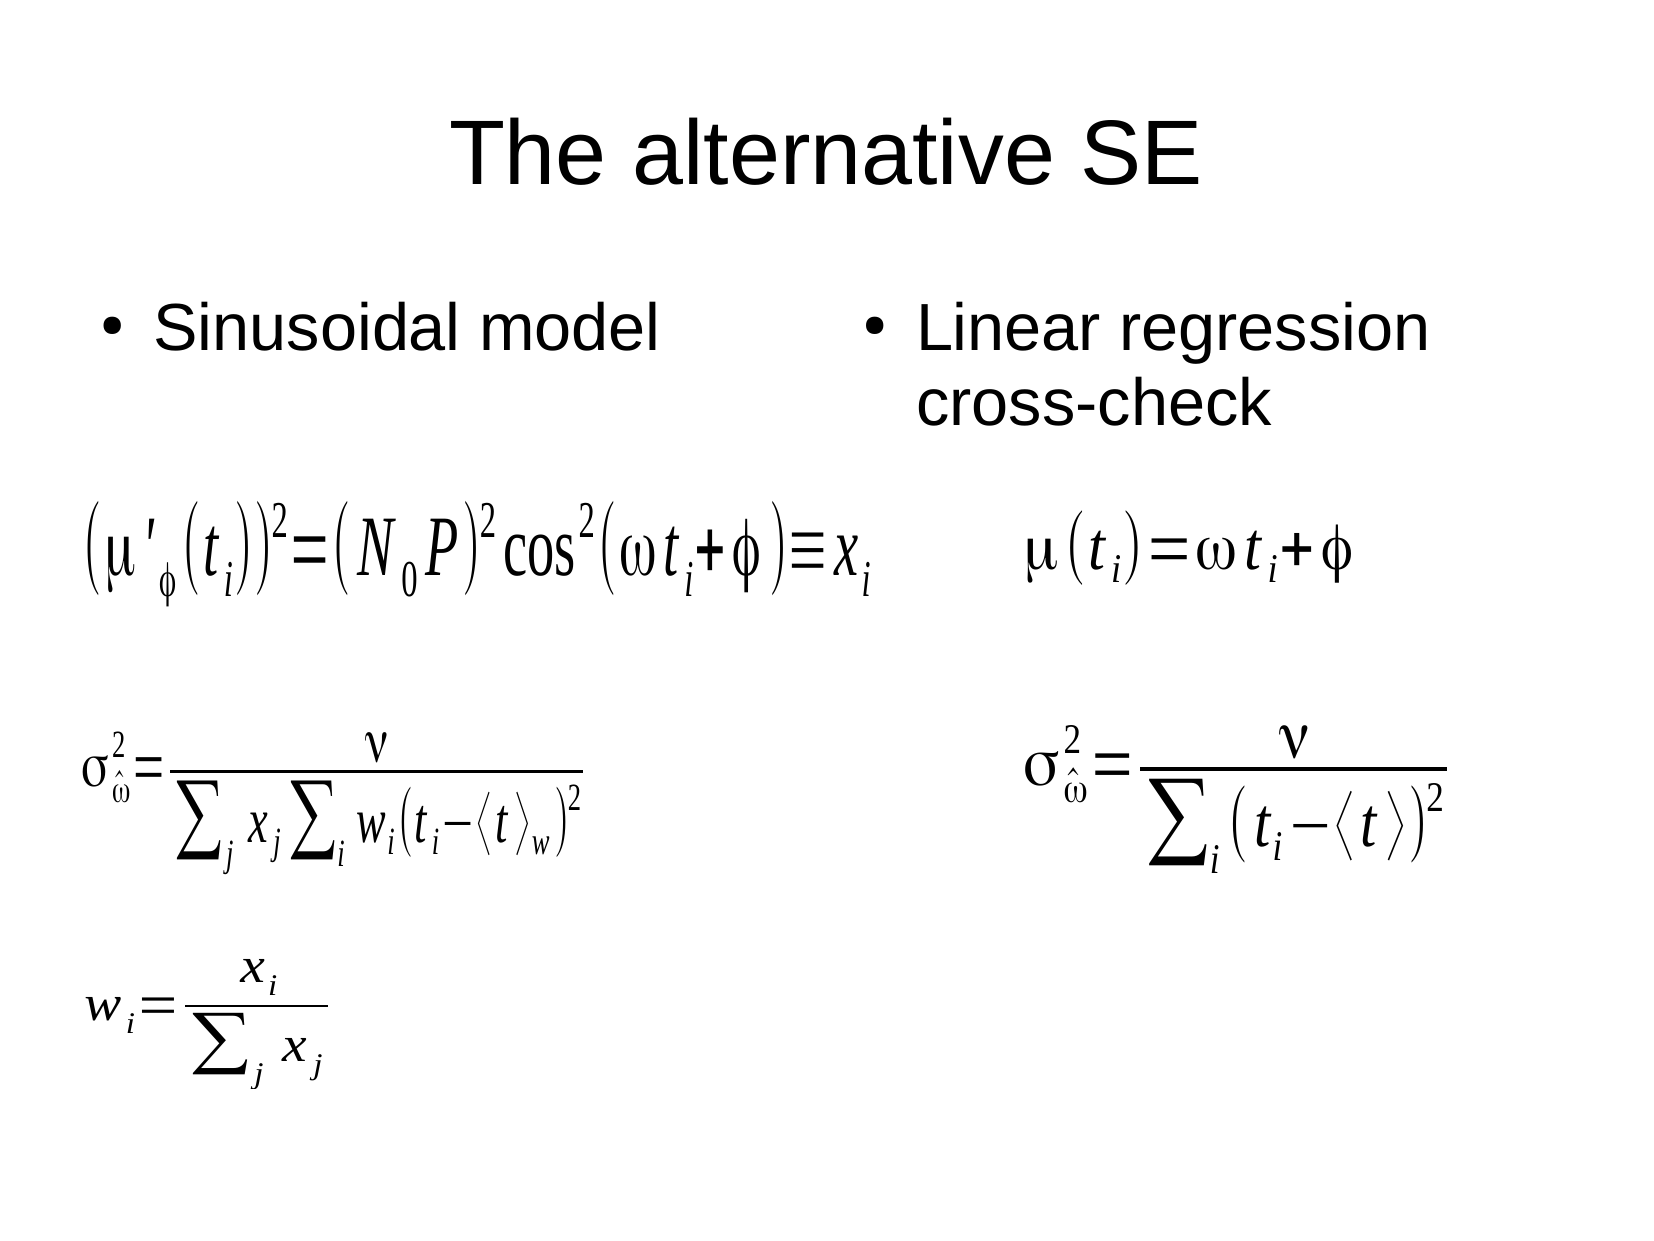

# The alternative SE
Sinusoidal model
Linear regression cross-check